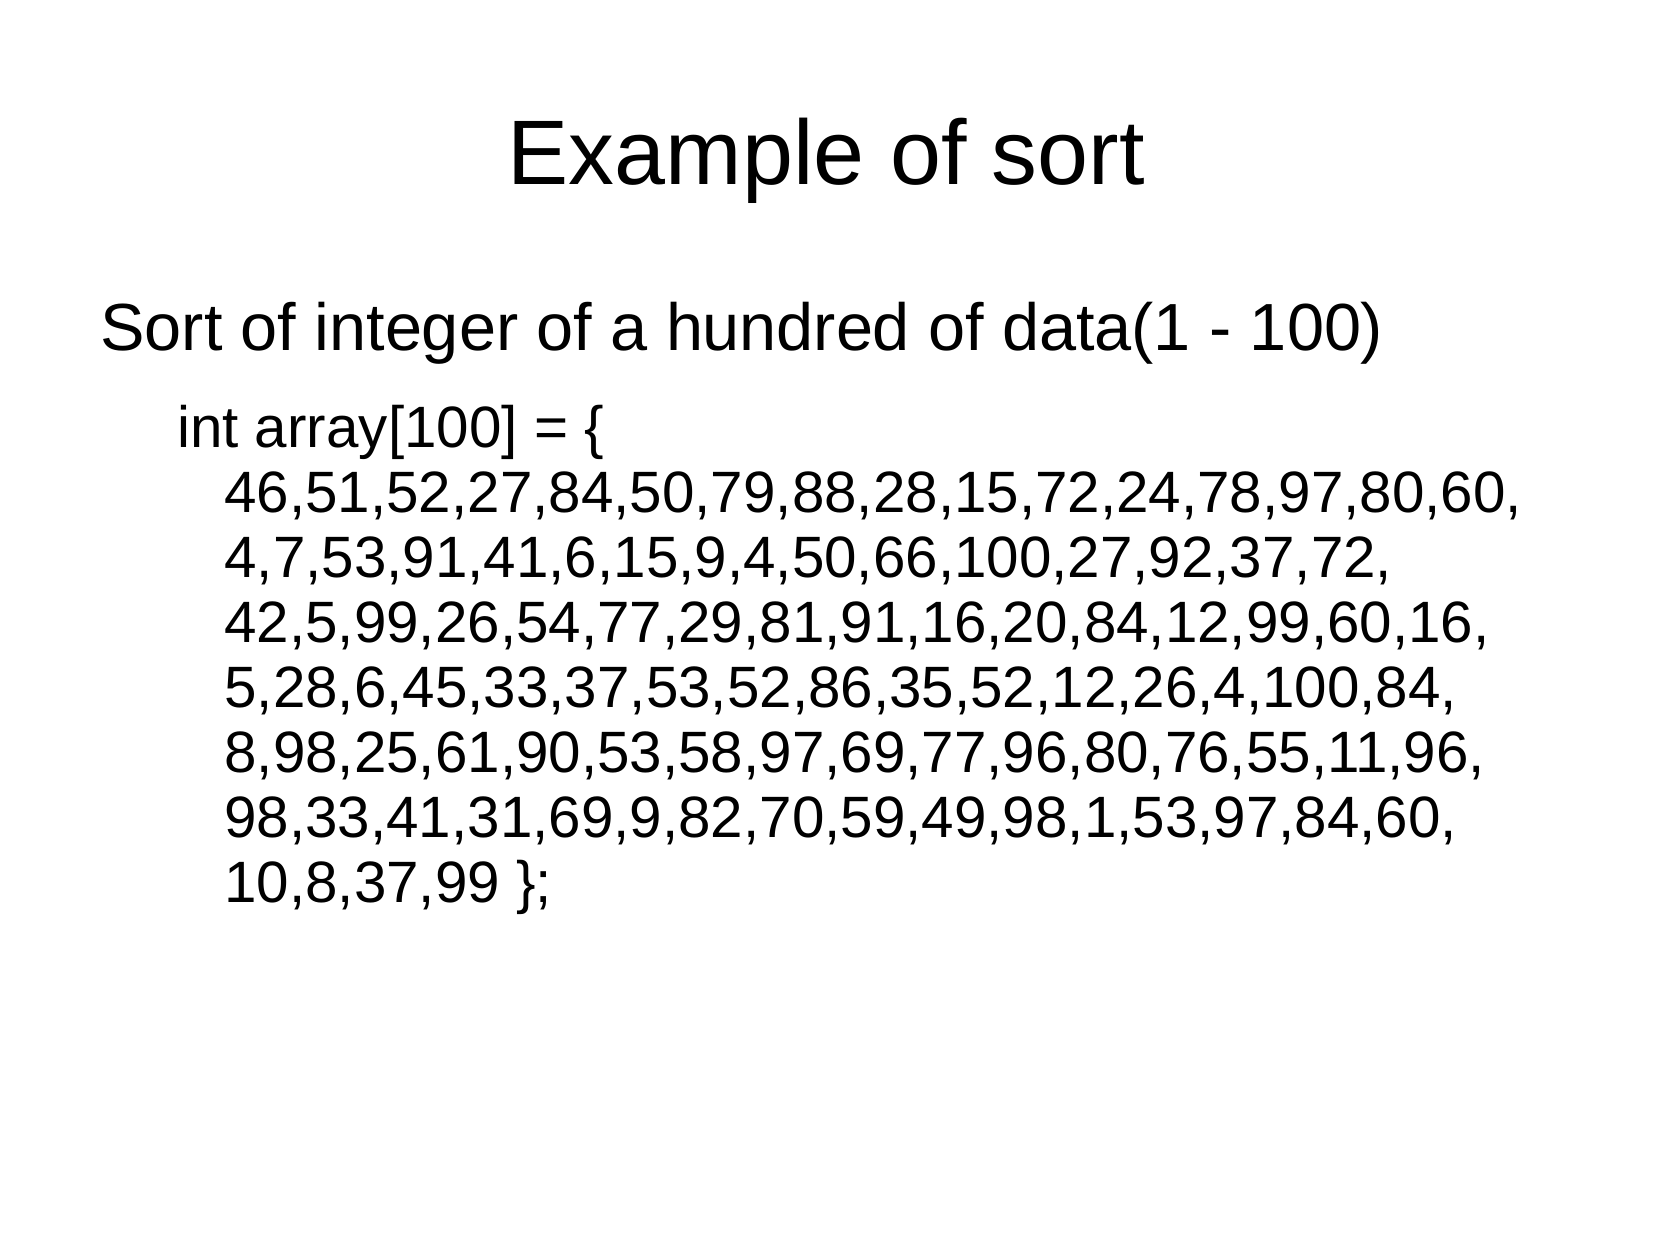

# Example of sort
Sort of integer of a hundred of data(1 - 100)
int array[100] = {
46,51,52,27,84,50,79,88,28,15,72,24,78,97,80,60,
4,7,53,91,41,6,15,9,4,50,66,100,27,92,37,72,
42,5,99,26,54,77,29,81,91,16,20,84,12,99,60,16,
5,28,6,45,33,37,53,52,86,35,52,12,26,4,100,84,
8,98,25,61,90,53,58,97,69,77,96,80,76,55,11,96,
98,33,41,31,69,9,82,70,59,49,98,1,53,97,84,60,
10,8,37,99 };